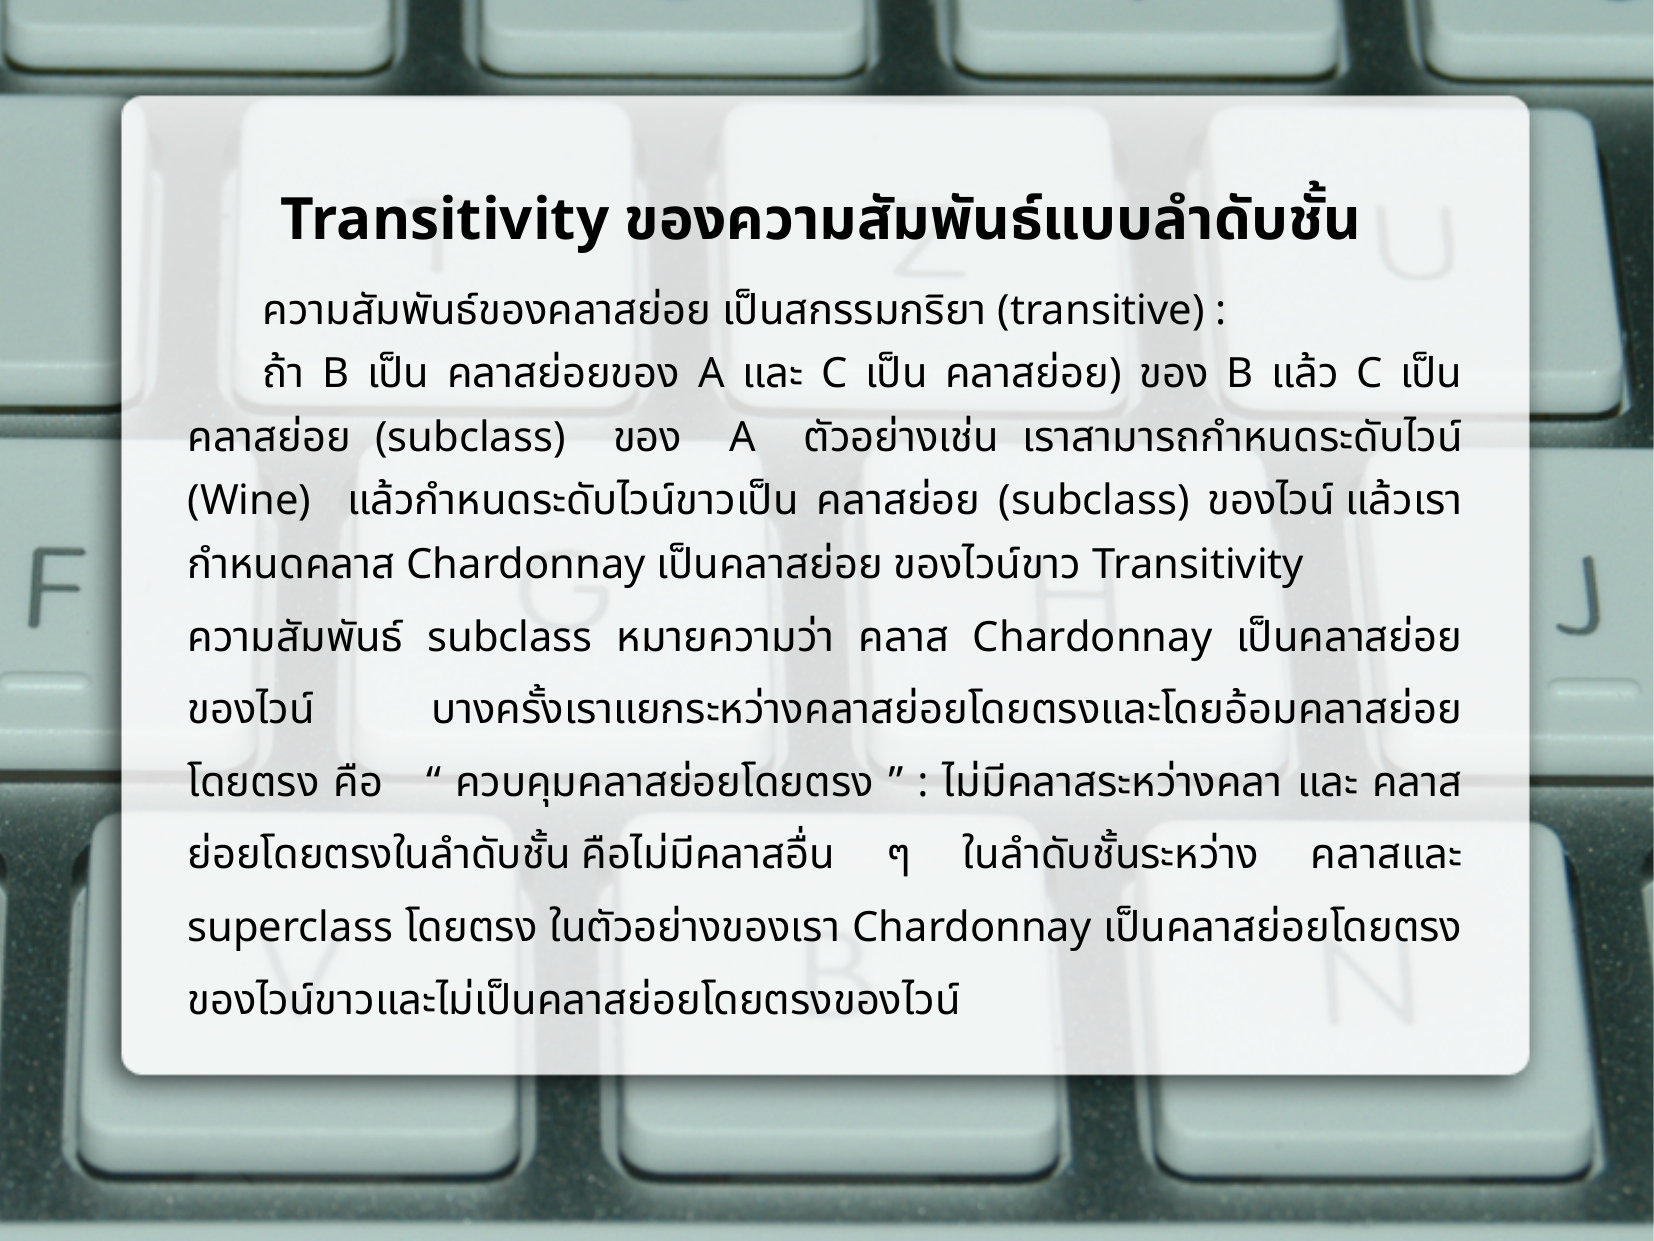

# Transitivity ของความสัมพันธ์แบบลำดับชั้น
ความสัมพันธ์ของคลาสย่อย เป็นสกรรมกริยา (transitive) :
ถ้า B เป็น คลาสย่อยของ A และ C เป็น คลาสย่อย) ของ B แล้ว C เป็น คลาสย่อย (subclass) ของ A ตัวอย่างเช่น เราสามารถกำหนดระดับไวน์ (Wine) แล้วกำหนดระดับไวน์ขาวเป็น คลาสย่อย (subclass) ของไวน์ แล้วเรากำหนดคลาส Chardonnay เป็นคลาสย่อย ของไวน์ขาว Transitivity
ความสัมพันธ์ subclass หมายความว่า คลาส Chardonnay เป็นคลาสย่อย ของไวน์ บางครั้งเราแยกระหว่างคลาสย่อยโดยตรงและโดยอ้อมคลาสย่อยโดยตรง คือ “ ควบคุมคลาสย่อยโดยตรง ” : ไม่มีคลาสระหว่างคลา และ คลาสย่อยโดยตรงในลำดับชั้น คือไม่มีคลาสอื่น ๆ ในลำดับชั้นระหว่าง คลาสและ superclass โดยตรง ในตัวอย่างของเรา Chardonnay เป็นคลาสย่อยโดยตรงของไวน์ขาวและไม่เป็นคลาสย่อยโดยตรงของไวน์